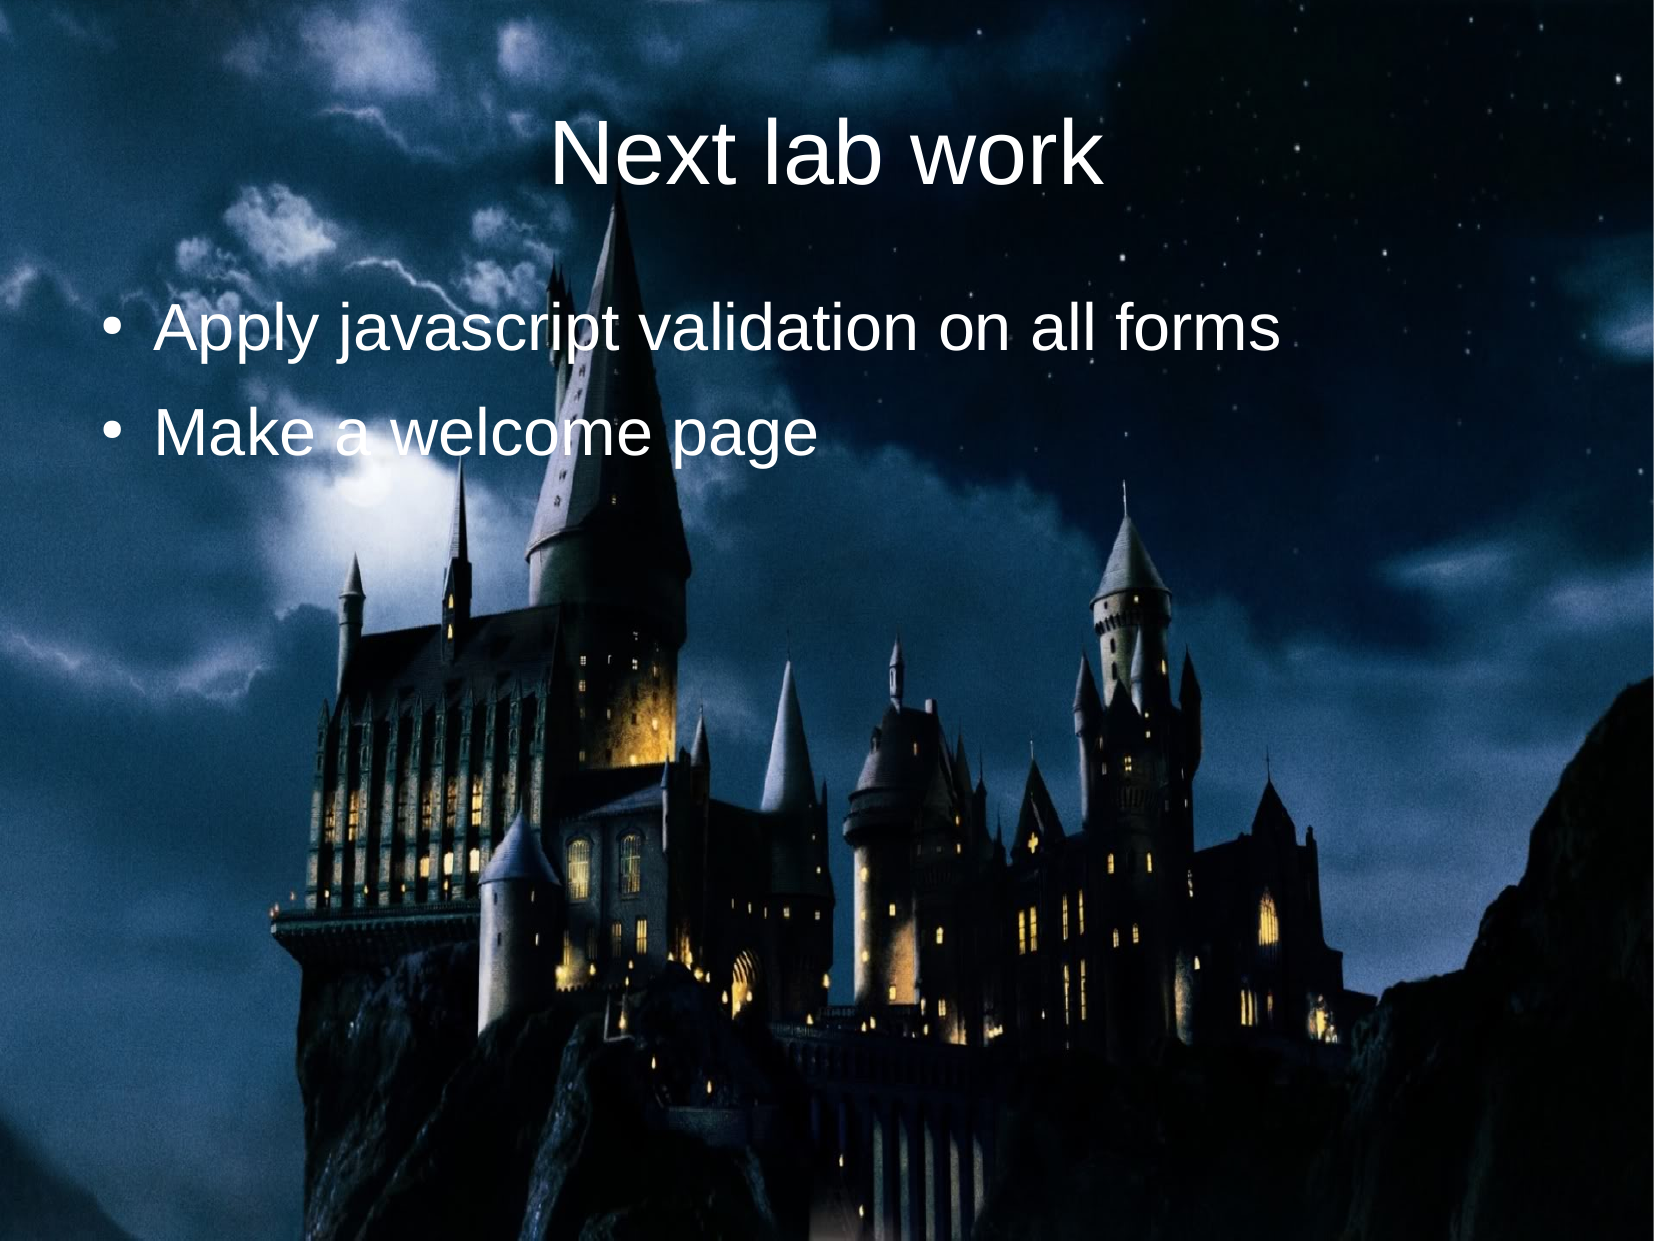

# Next lab work
Apply javascript validation on all forms
Make a welcome page